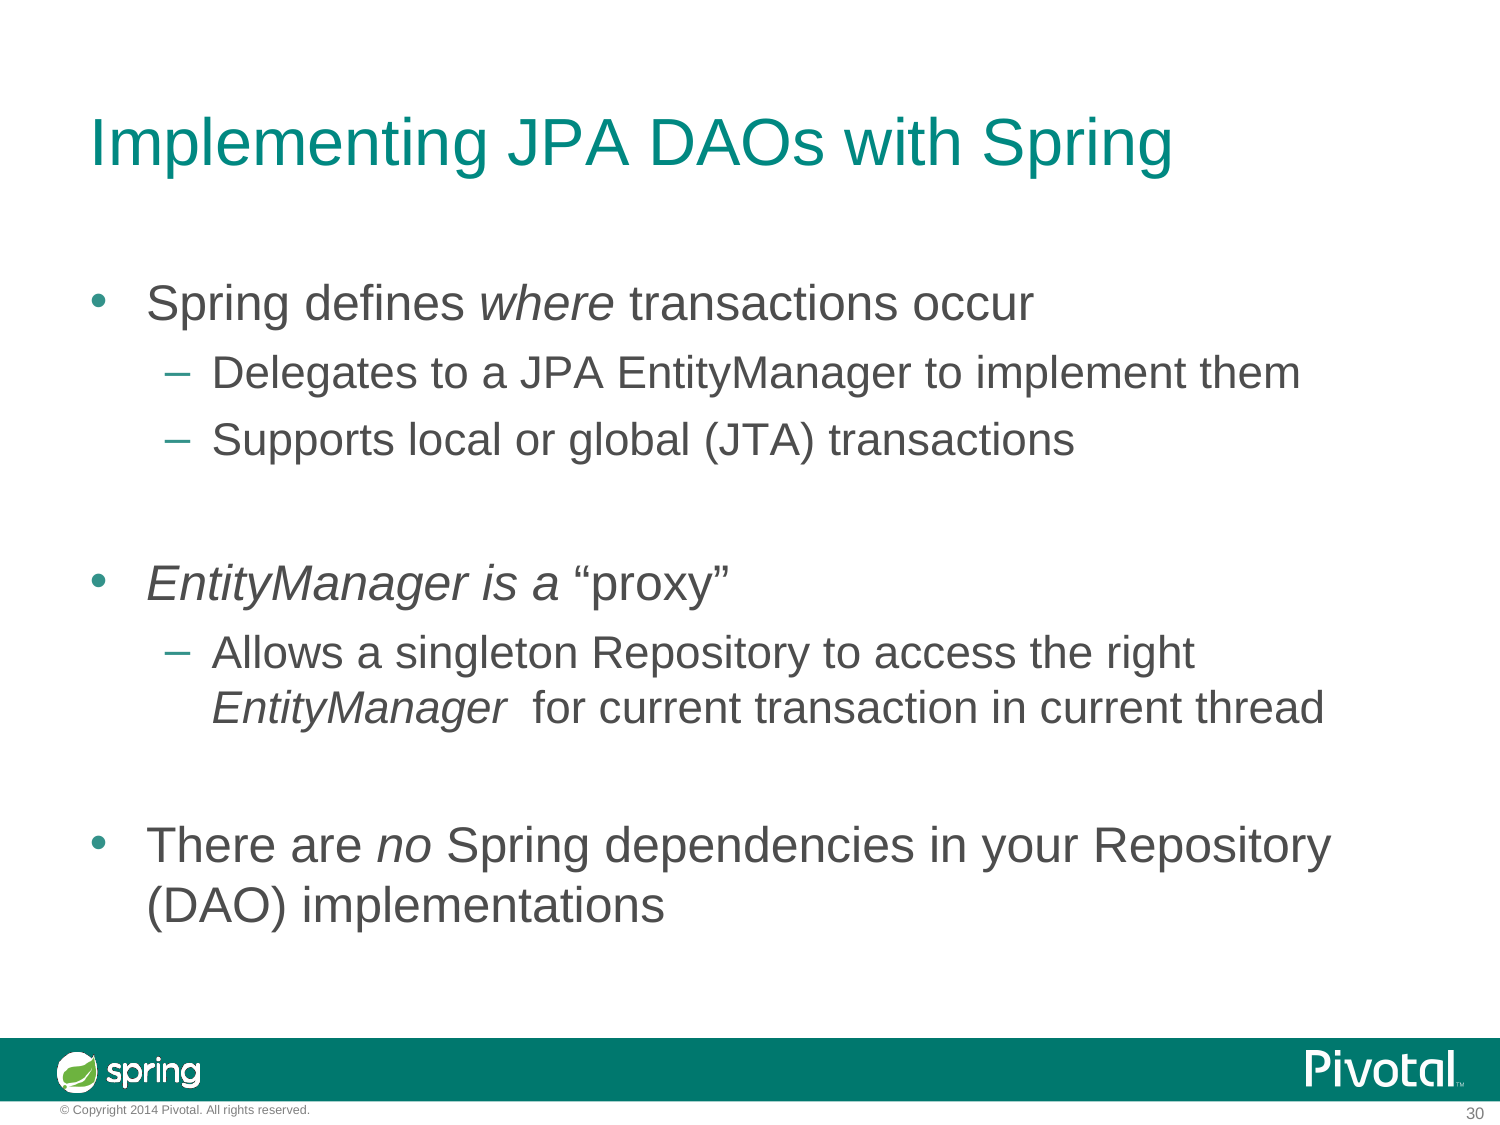

# Implementing JPA DAOs with Spring
Spring defines where transactions occur
Delegates to a JPA EntityManager to implement them
Supports local or global (JTA) transactions
EntityManager is a “proxy”
Allows a singleton Repository to access the right EntityManager for current transaction in current thread
There are no Spring dependencies in your Repository (DAO) implementations